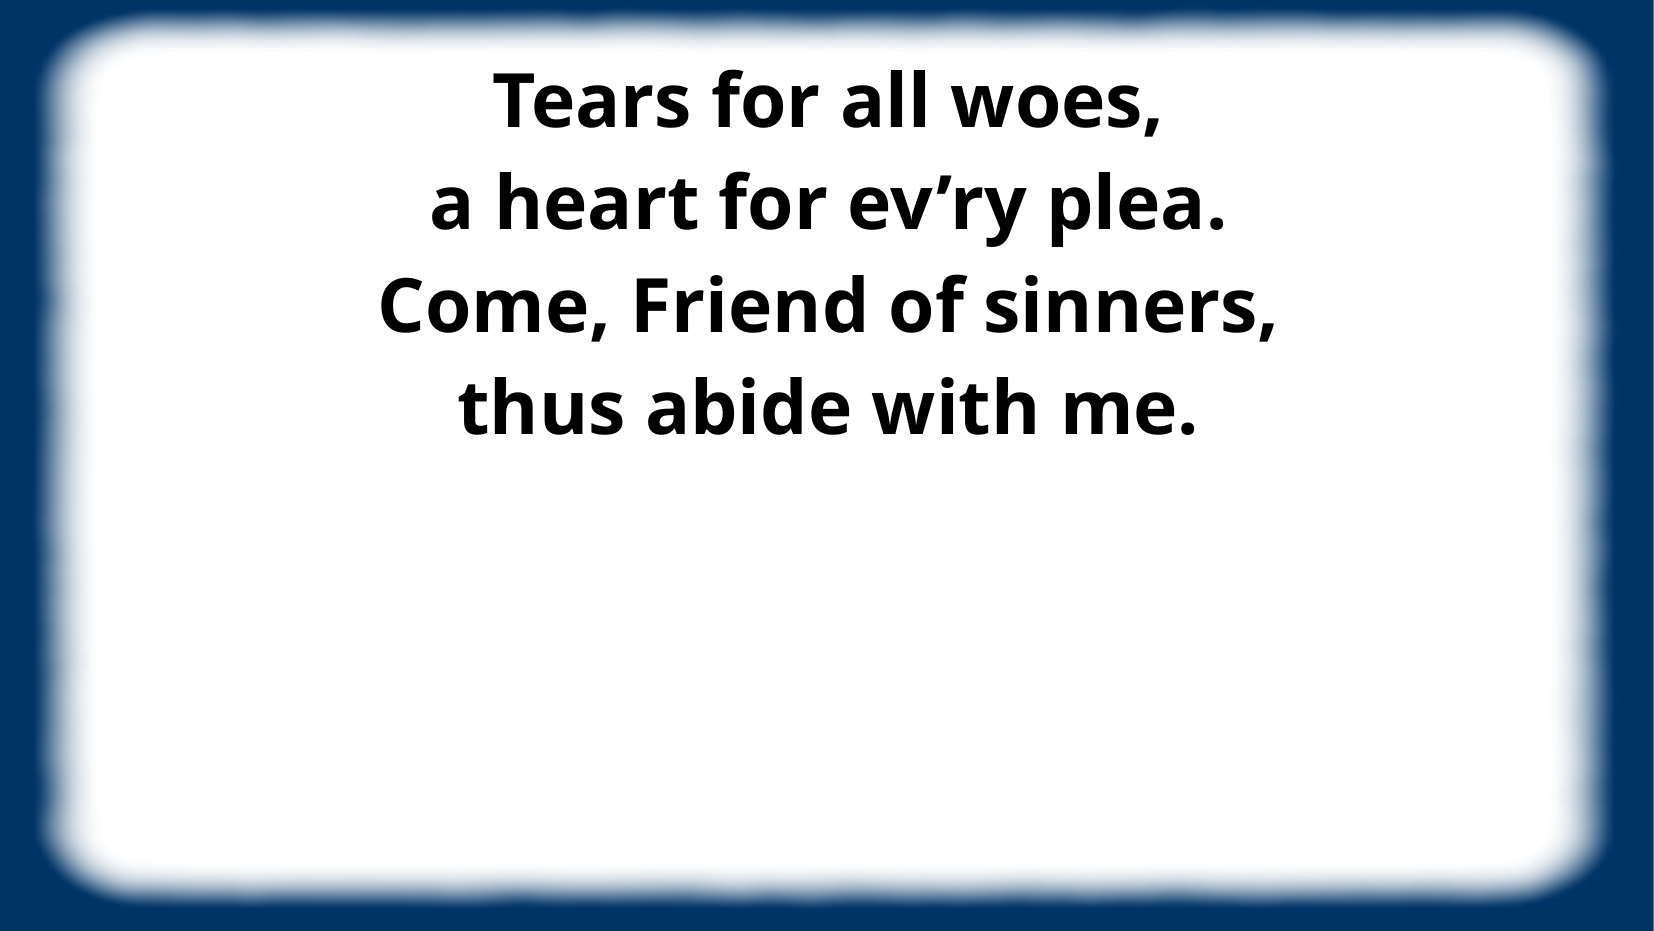

Tears for all woes,
a heart for ev’ry plea.
Come, Friend of sinners,
thus abide with me.